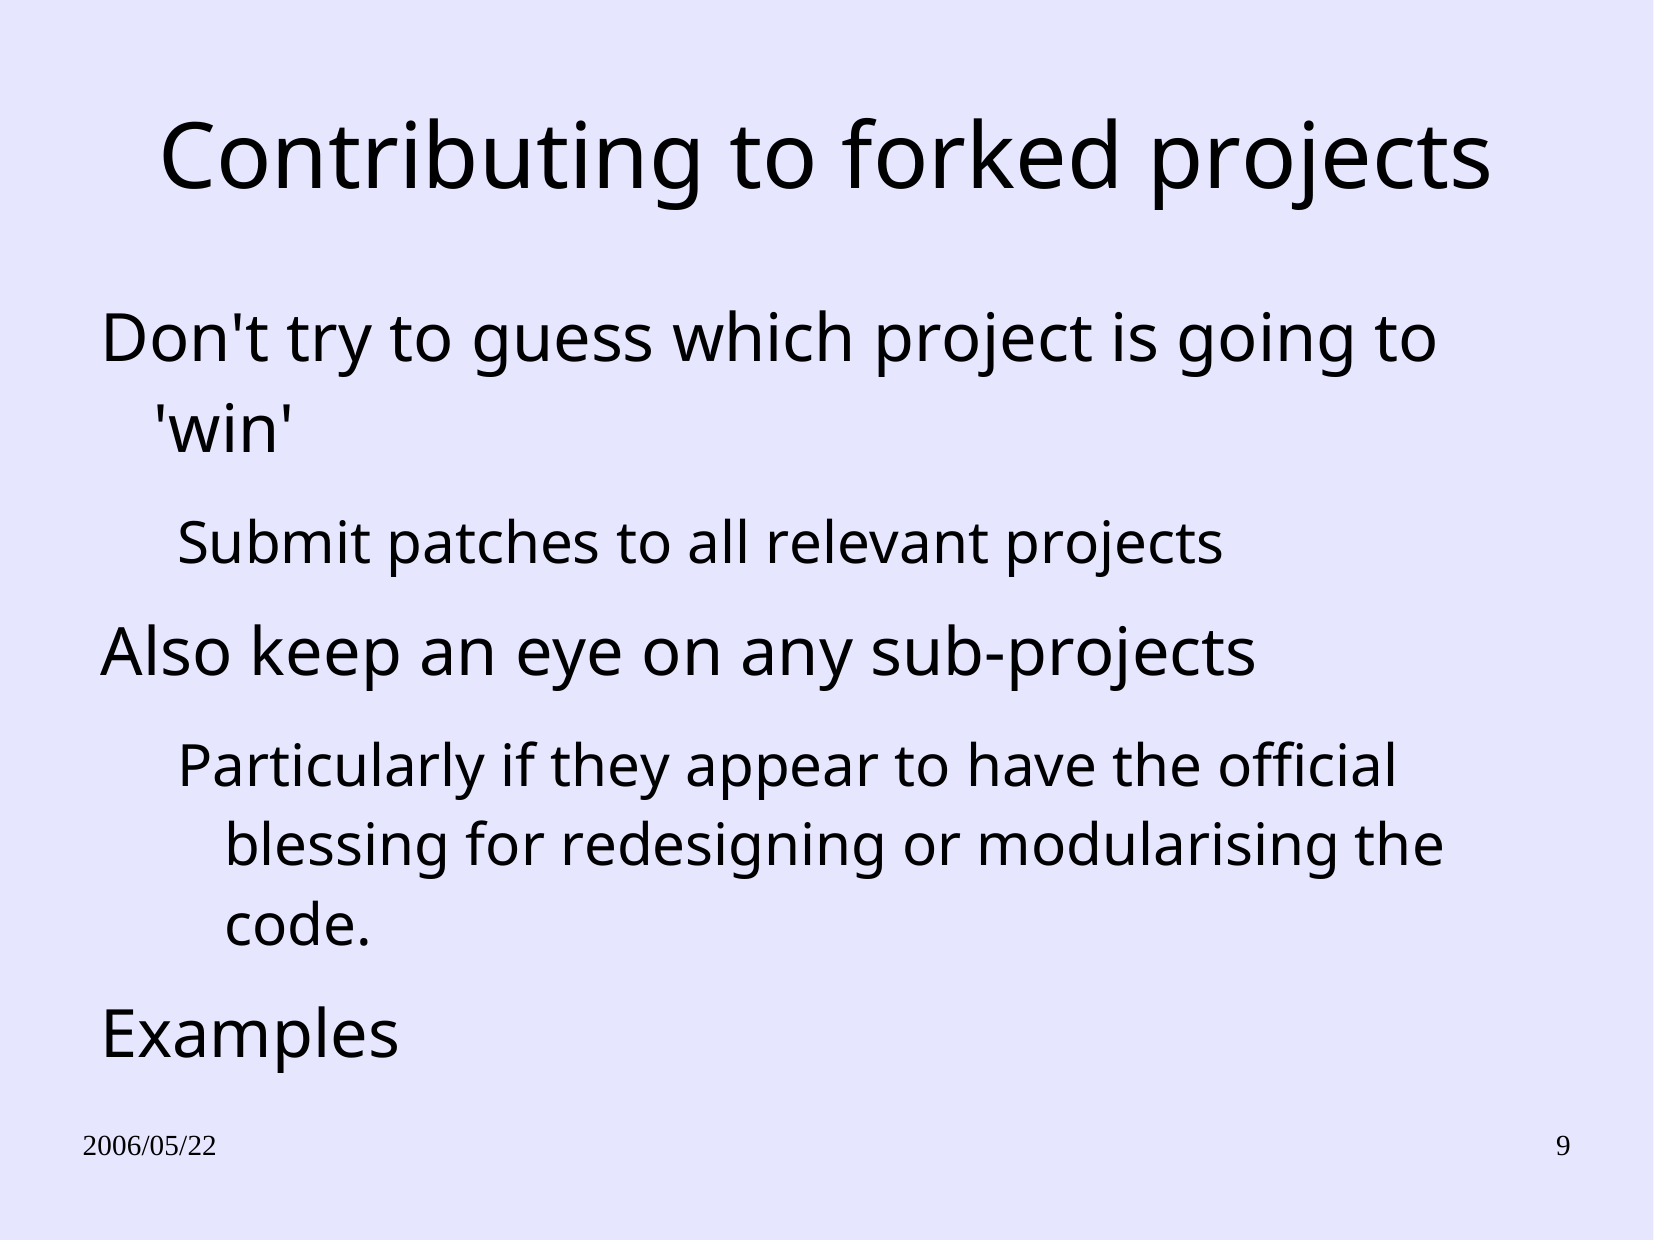

# Contributing to forked projects
Don't try to guess which project is going to 'win'
Submit patches to all relevant projects
Also keep an eye on any sub-projects
Particularly if they appear to have the official blessing for redesigning or modularising the code.
Examples
2006/05/22
9